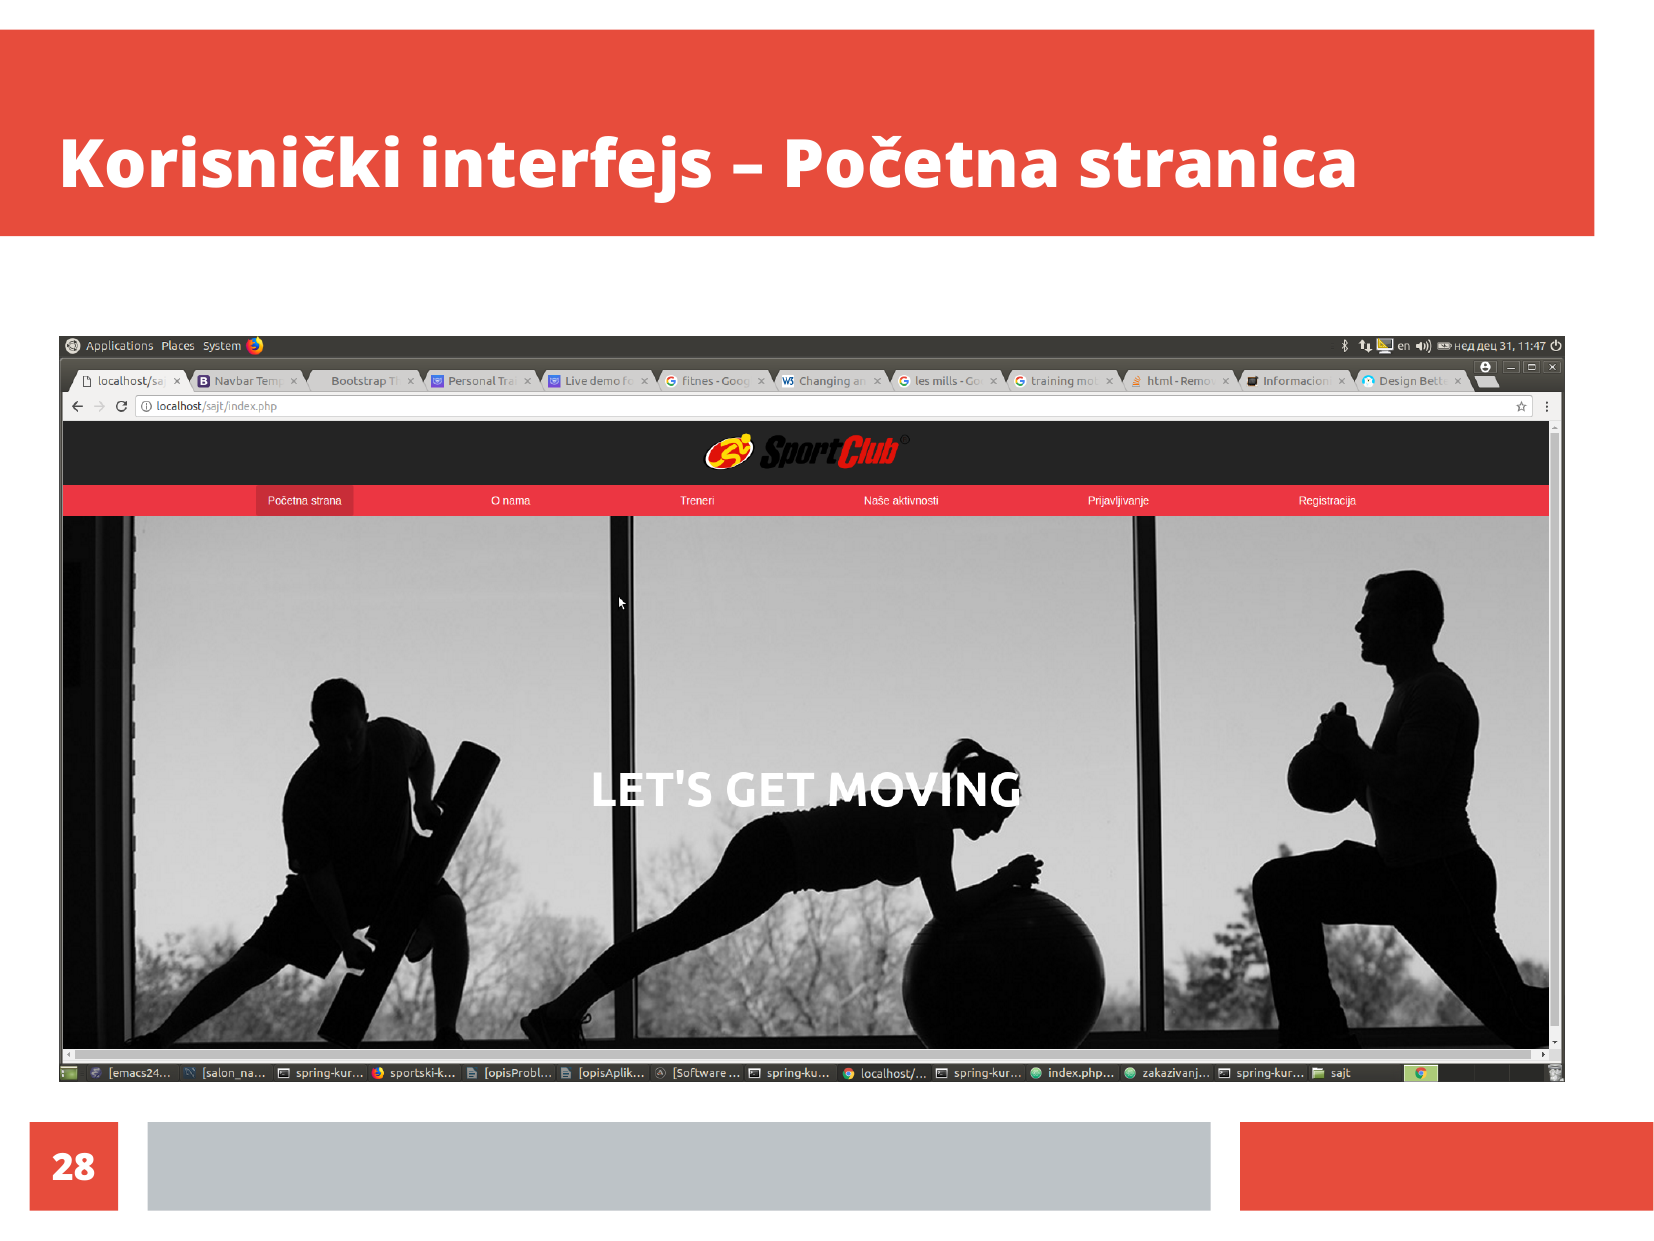

# Korisnički interfejs – Početna stranica
28